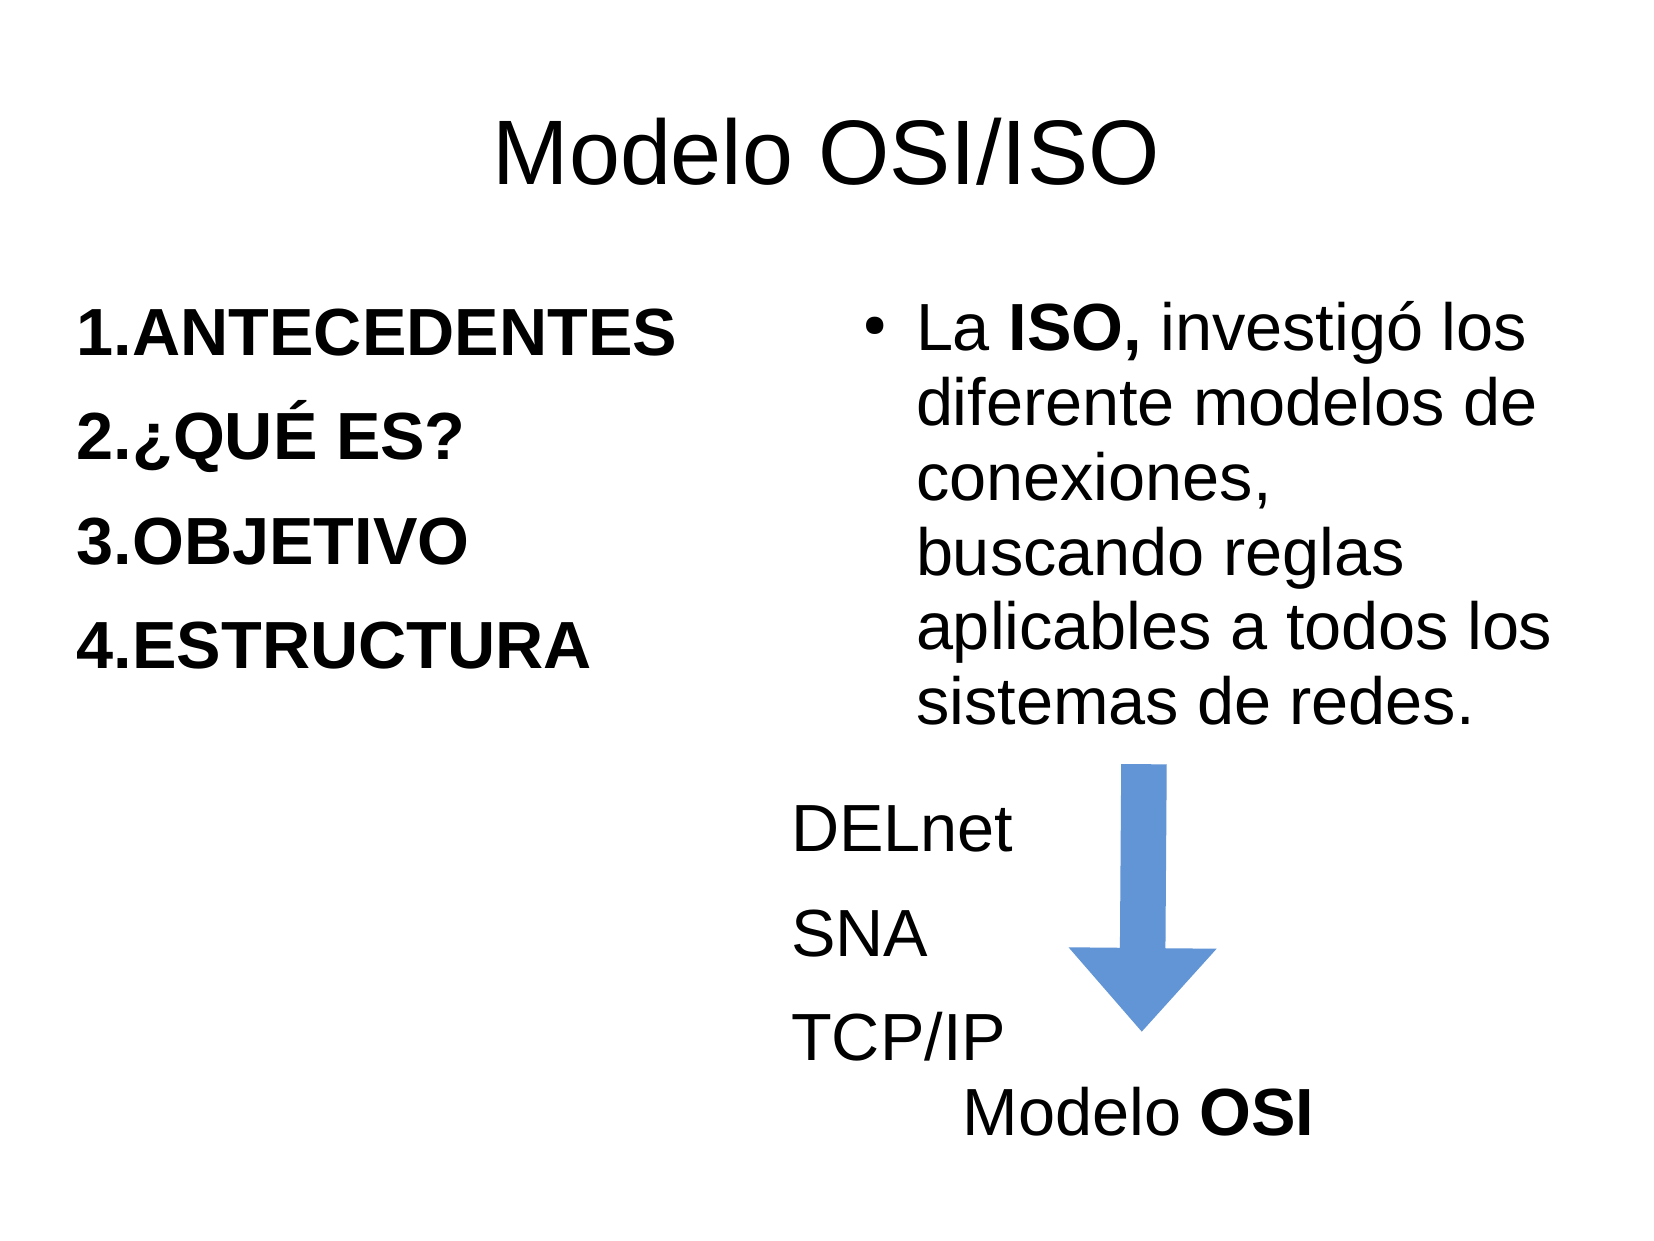

# Modelo OSI/ISO
La ISO, investigó los diferente modelos de conexiones, buscando reglas aplicables a todos los sistemas de redes.
ANTECEDENTES
¿QUÉ ES?
OBJETIVO
ESTRUCTURA
DELnet
SNA
TCP/IP
Modelo OSI